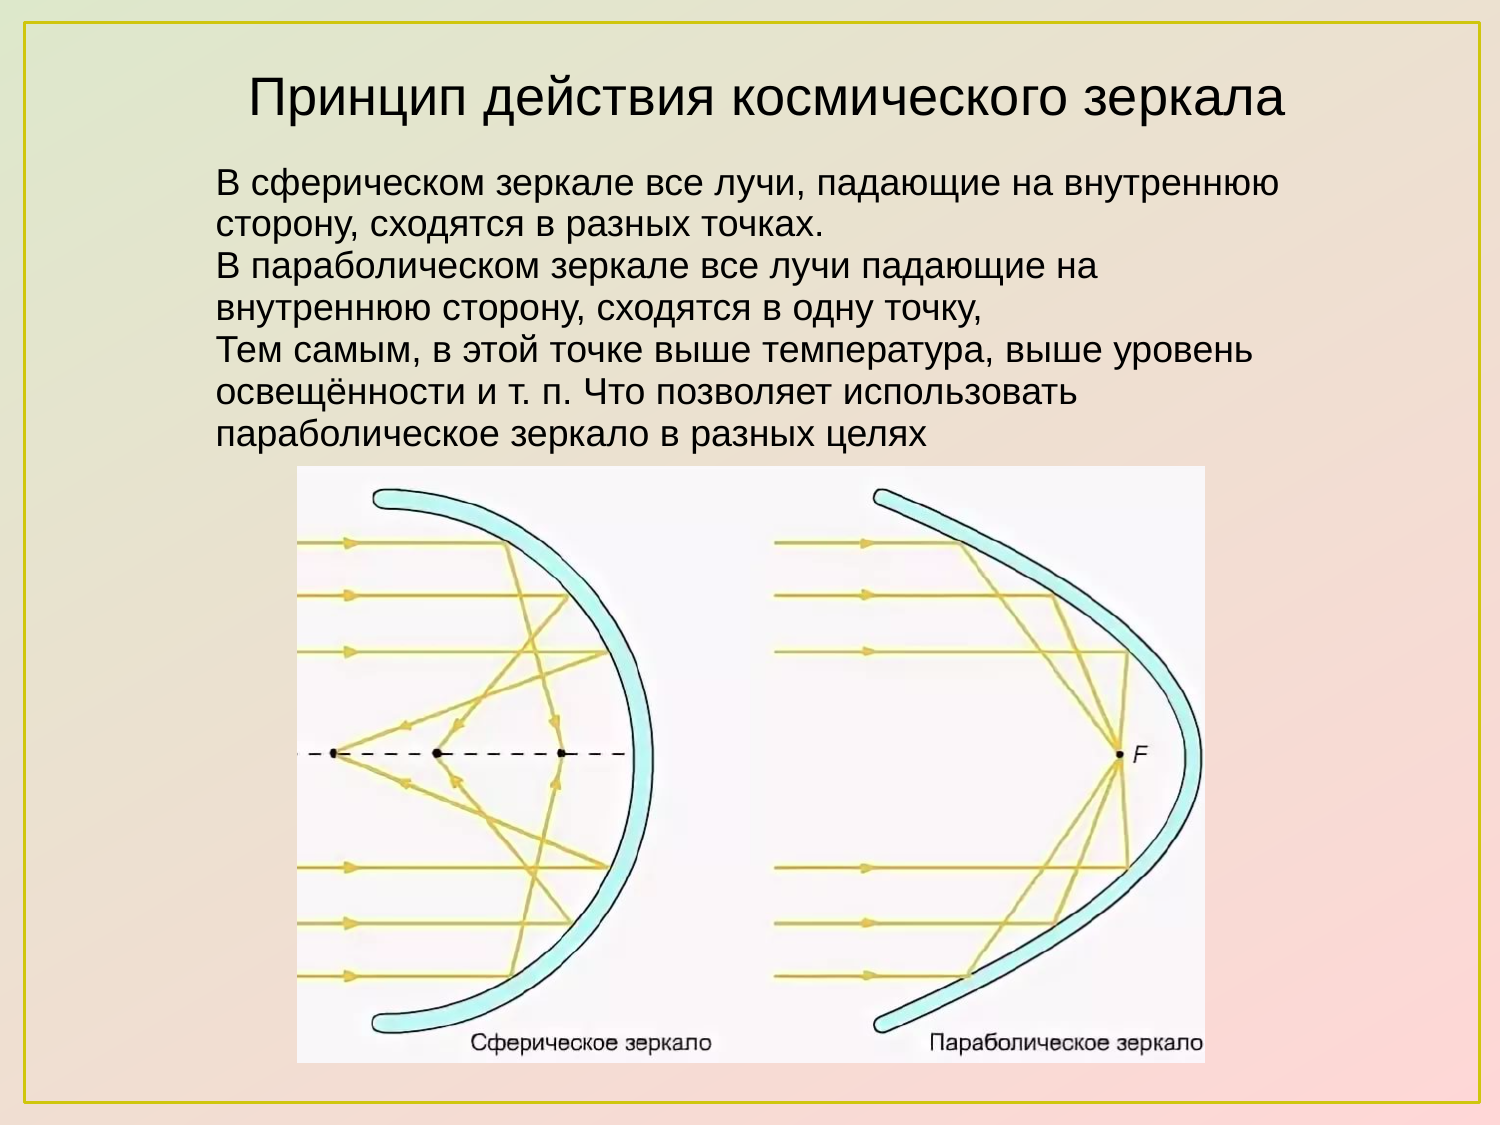

Принцип действия космического зеркала
В сферическом зеркале все лучи, падающие на внутреннюю сторону, сходятся в разных точках.
В параболическом зеркале все лучи падающие на внутреннюю сторону, сходятся в одну точку,
Тем самым, в этой точке выше температура, выше уровень освещённости и т. п. Что позволяет использовать параболическое зеркало в разных целях